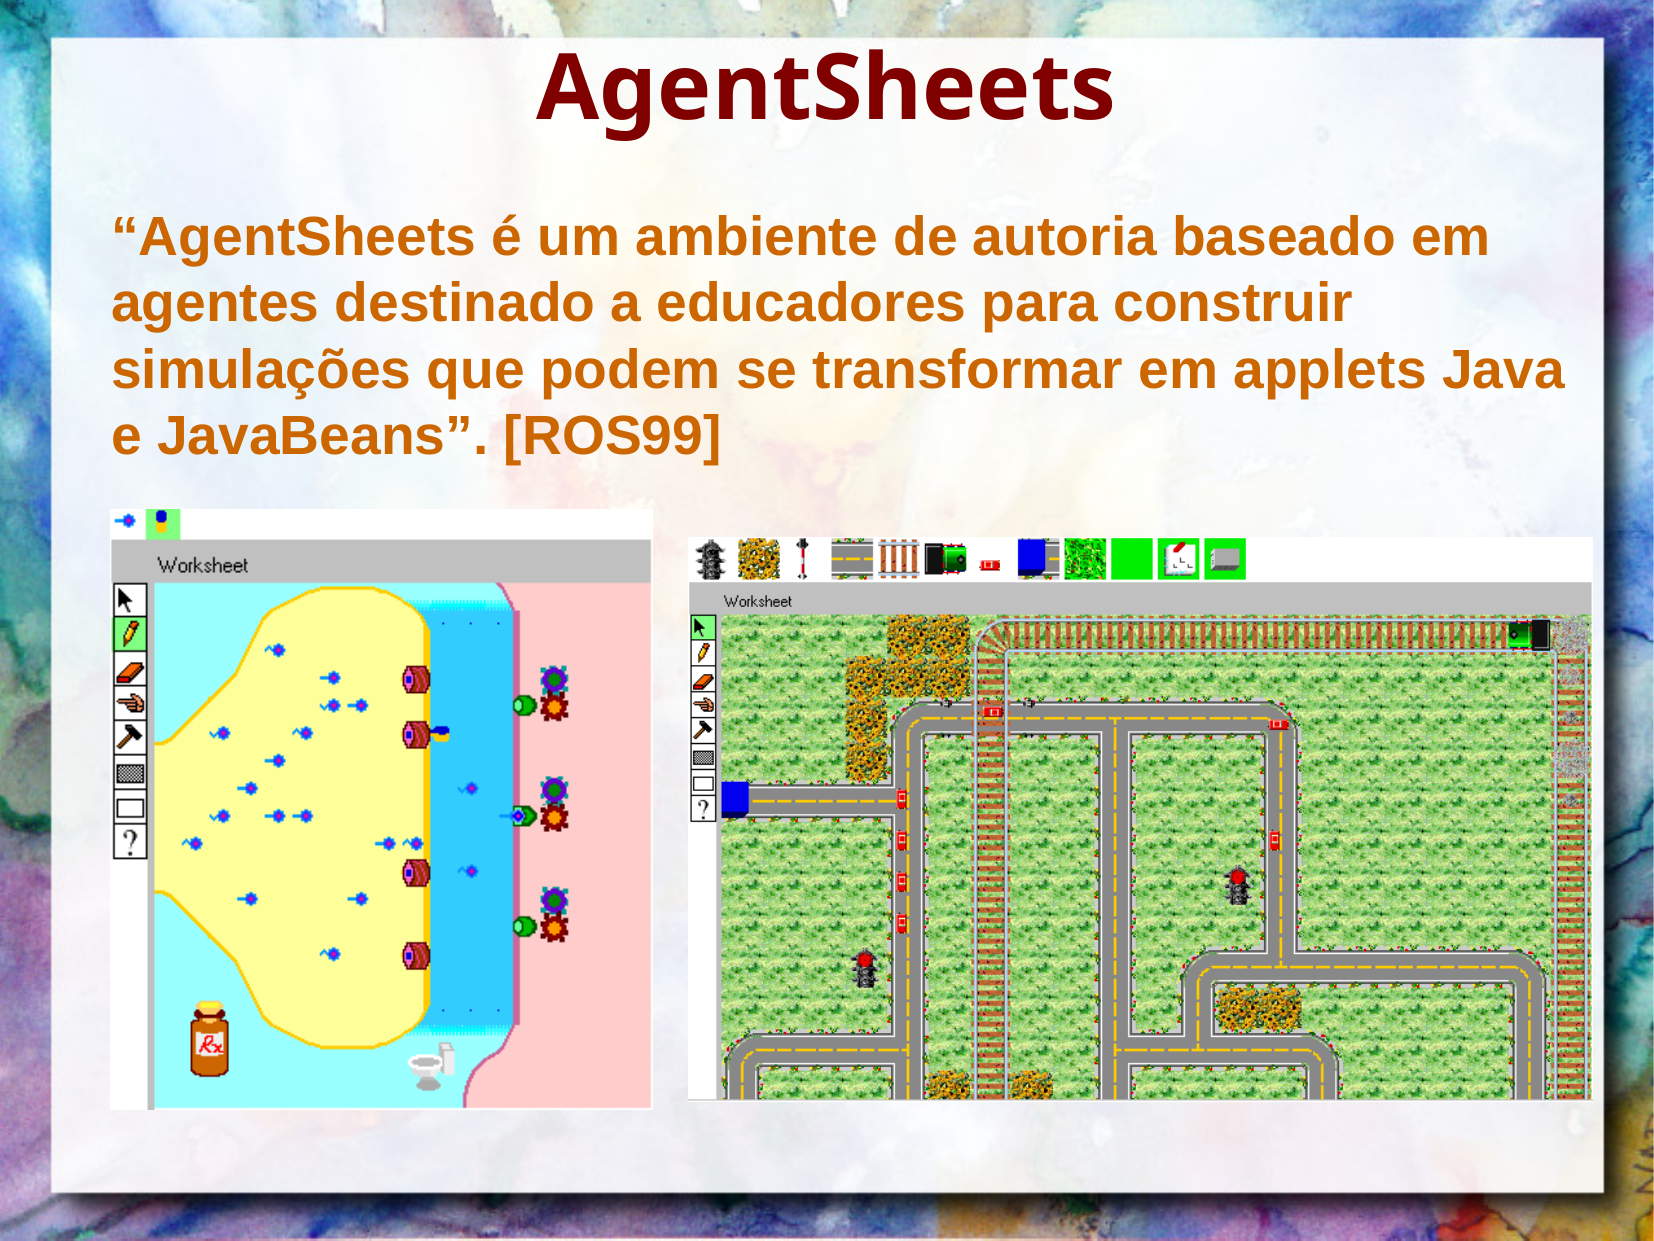

# AgentSheets
“AgentSheets é um ambiente de autoria baseado em agentes destinado a educadores para construir simulações que podem se transformar em applets Java e JavaBeans”. [ROS99]